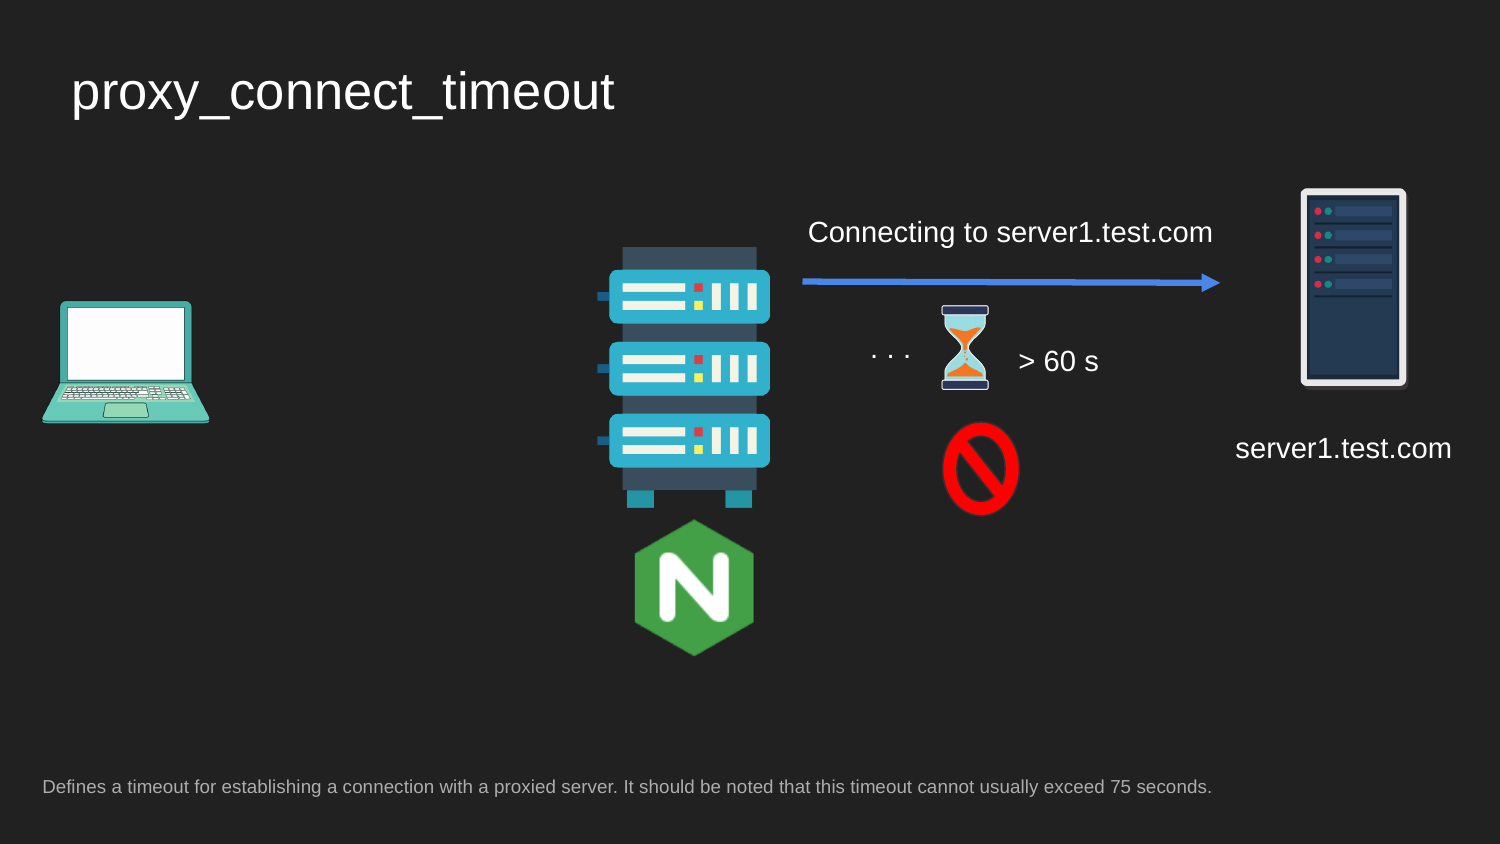

# proxy_connect_timeout
Connecting to server1.test.com
 . . .
> 60 s
server1.test.com
Defines a timeout for establishing a connection with a proxied server. It should be noted that this timeout cannot usually exceed 75 seconds.